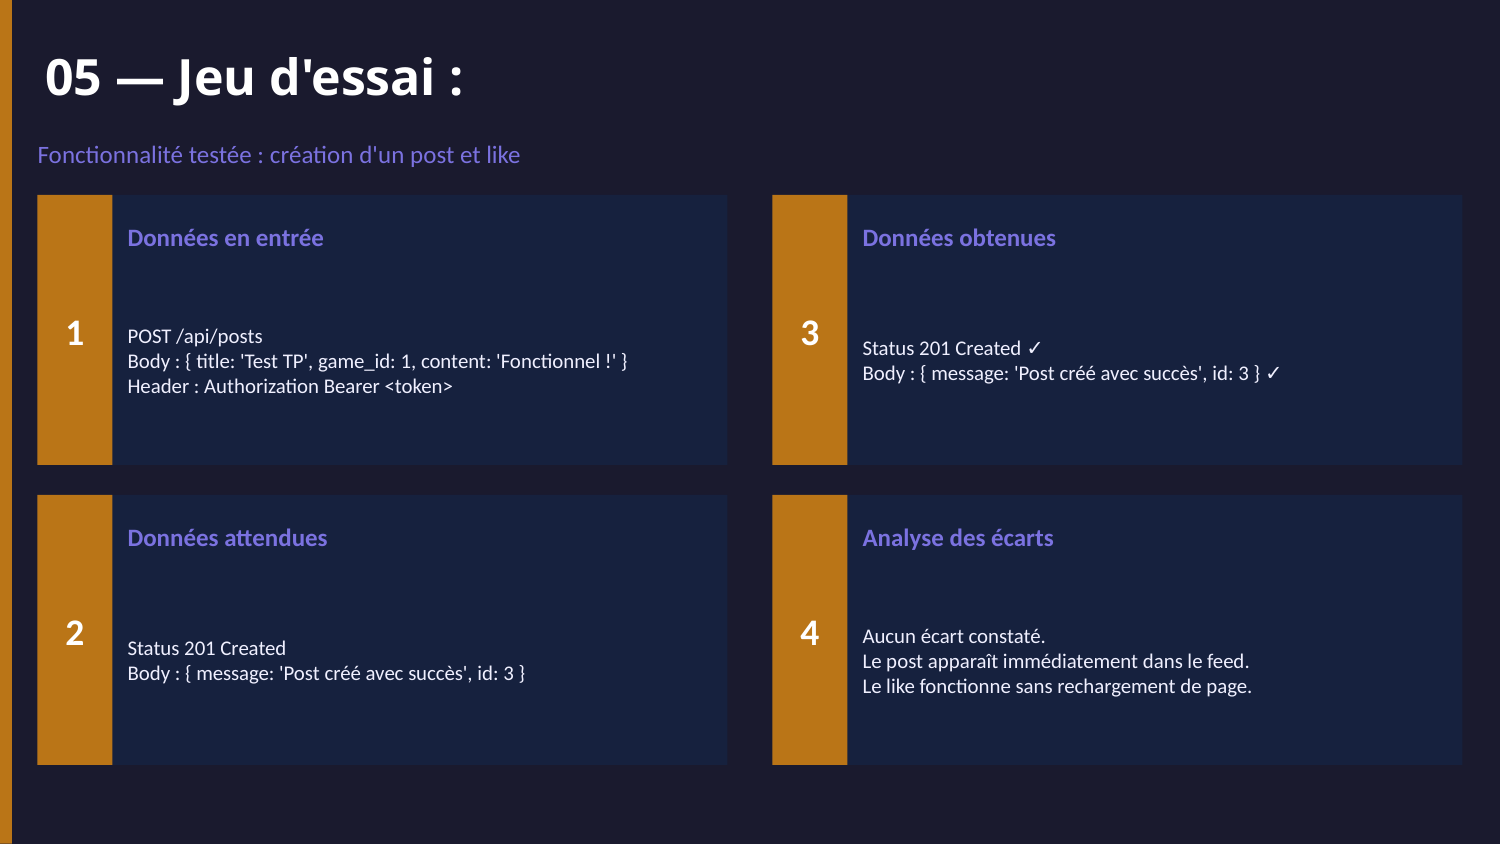

05 — Jeu d'essai :
Fonctionnalité testée : création d'un post et like
1
3
Données en entrée
Données obtenues
POST /api/posts
Body : { title: 'Test TP', game_id: 1, content: 'Fonctionnel !' }
Header : Authorization Bearer <token>
Status 201 Created ✓
Body : { message: 'Post créé avec succès', id: 3 } ✓
2
4
Données attendues
Analyse des écarts
Status 201 Created
Body : { message: 'Post créé avec succès', id: 3 }
Aucun écart constaté.
Le post apparaît immédiatement dans le feed.
Le like fonctionne sans rechargement de page.